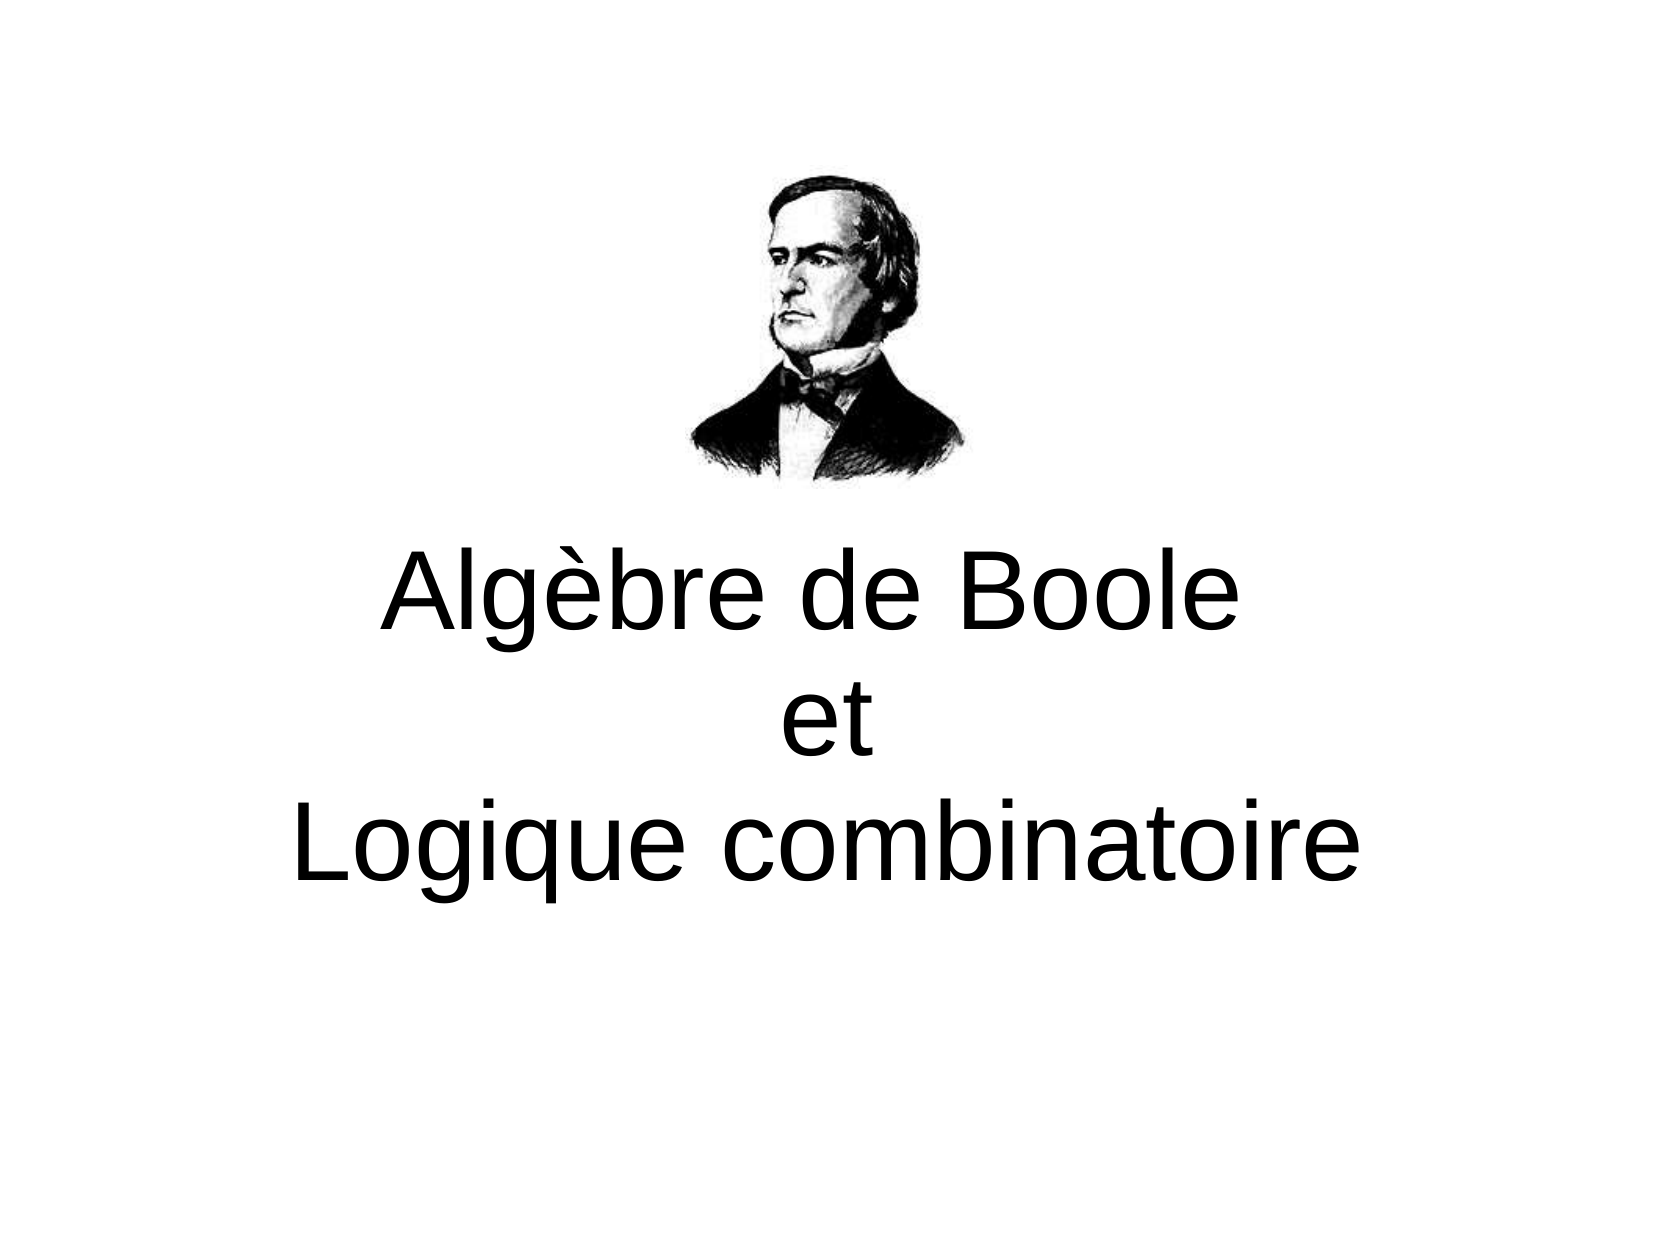

# Algèbre de Boole
et
Logique combinatoire